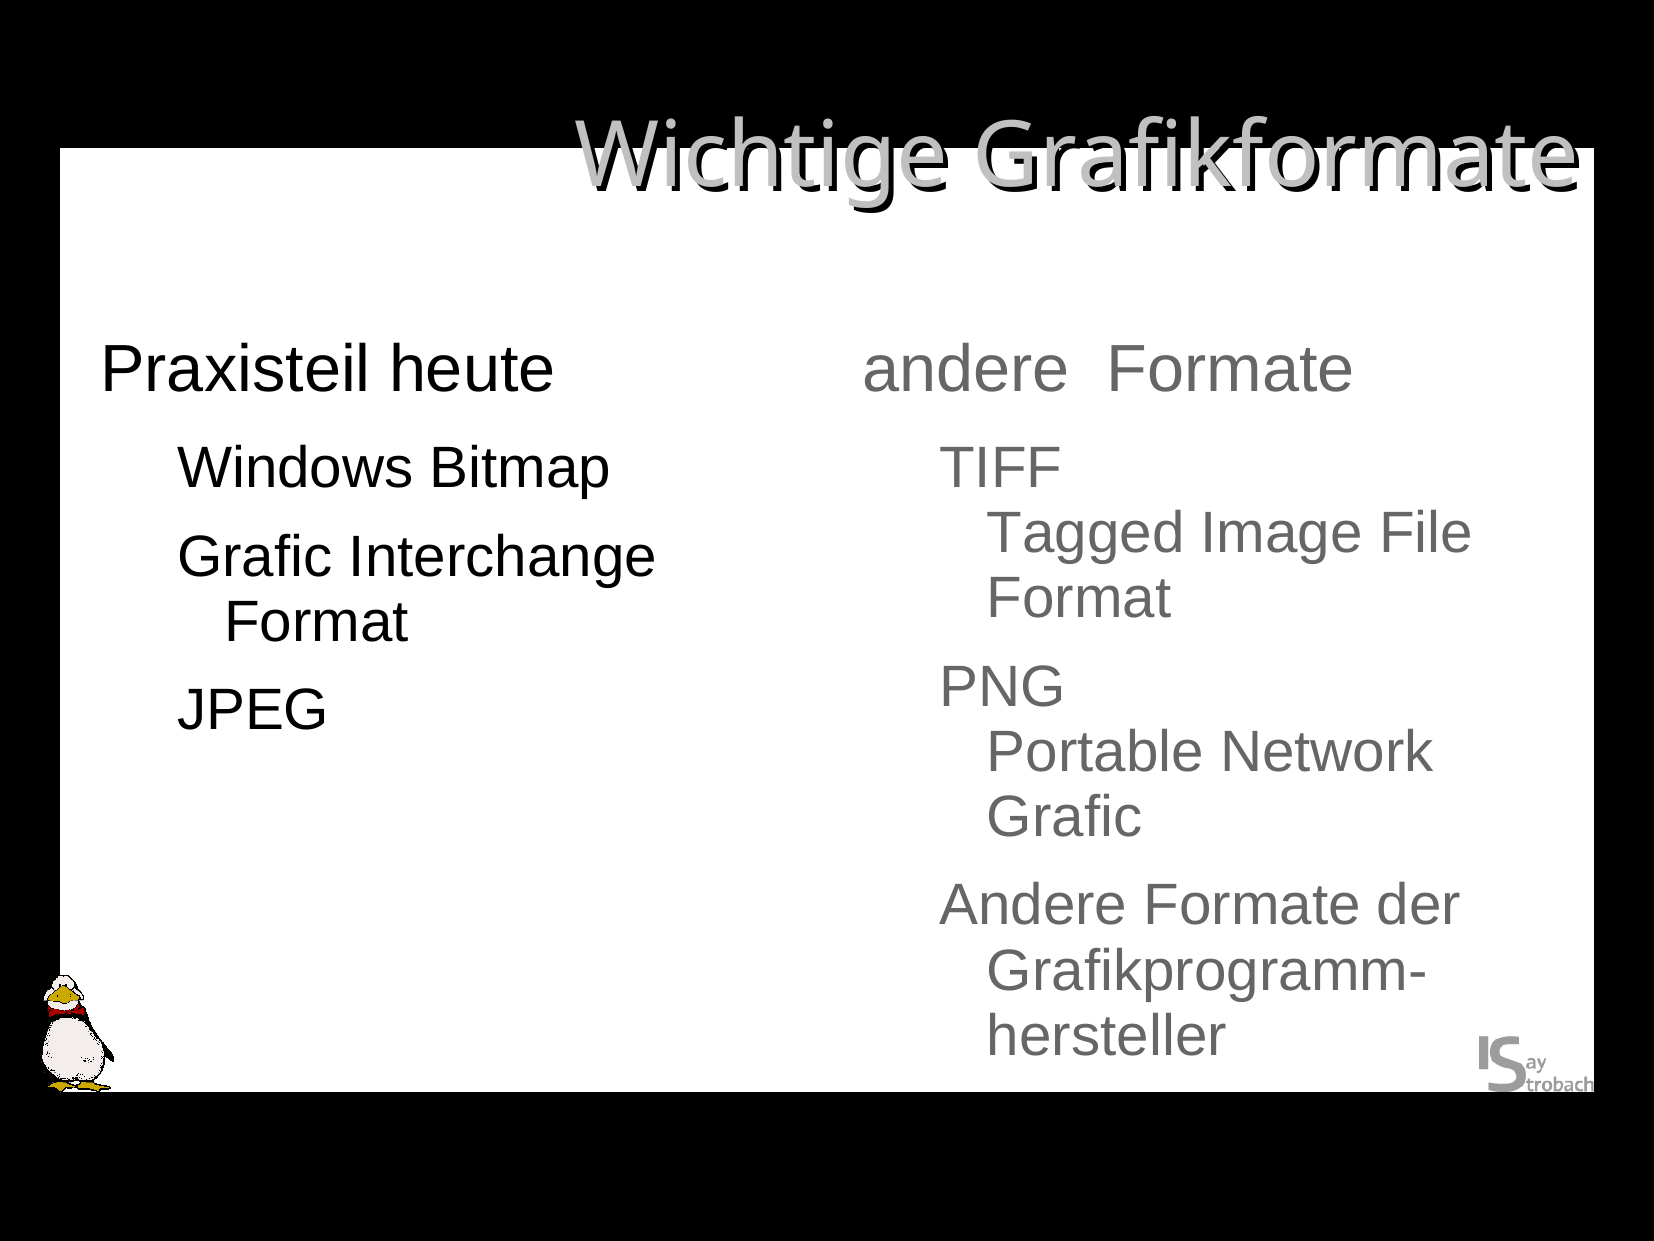

# Wichtige Grafikformate
Praxisteil heute
Windows Bitmap
Grafic Interchange Format
JPEG
andere Formate
TIFF
Tagged Image File Format
PNG
Portable Network Grafic
Andere Formate der Grafikprogramm-hersteller